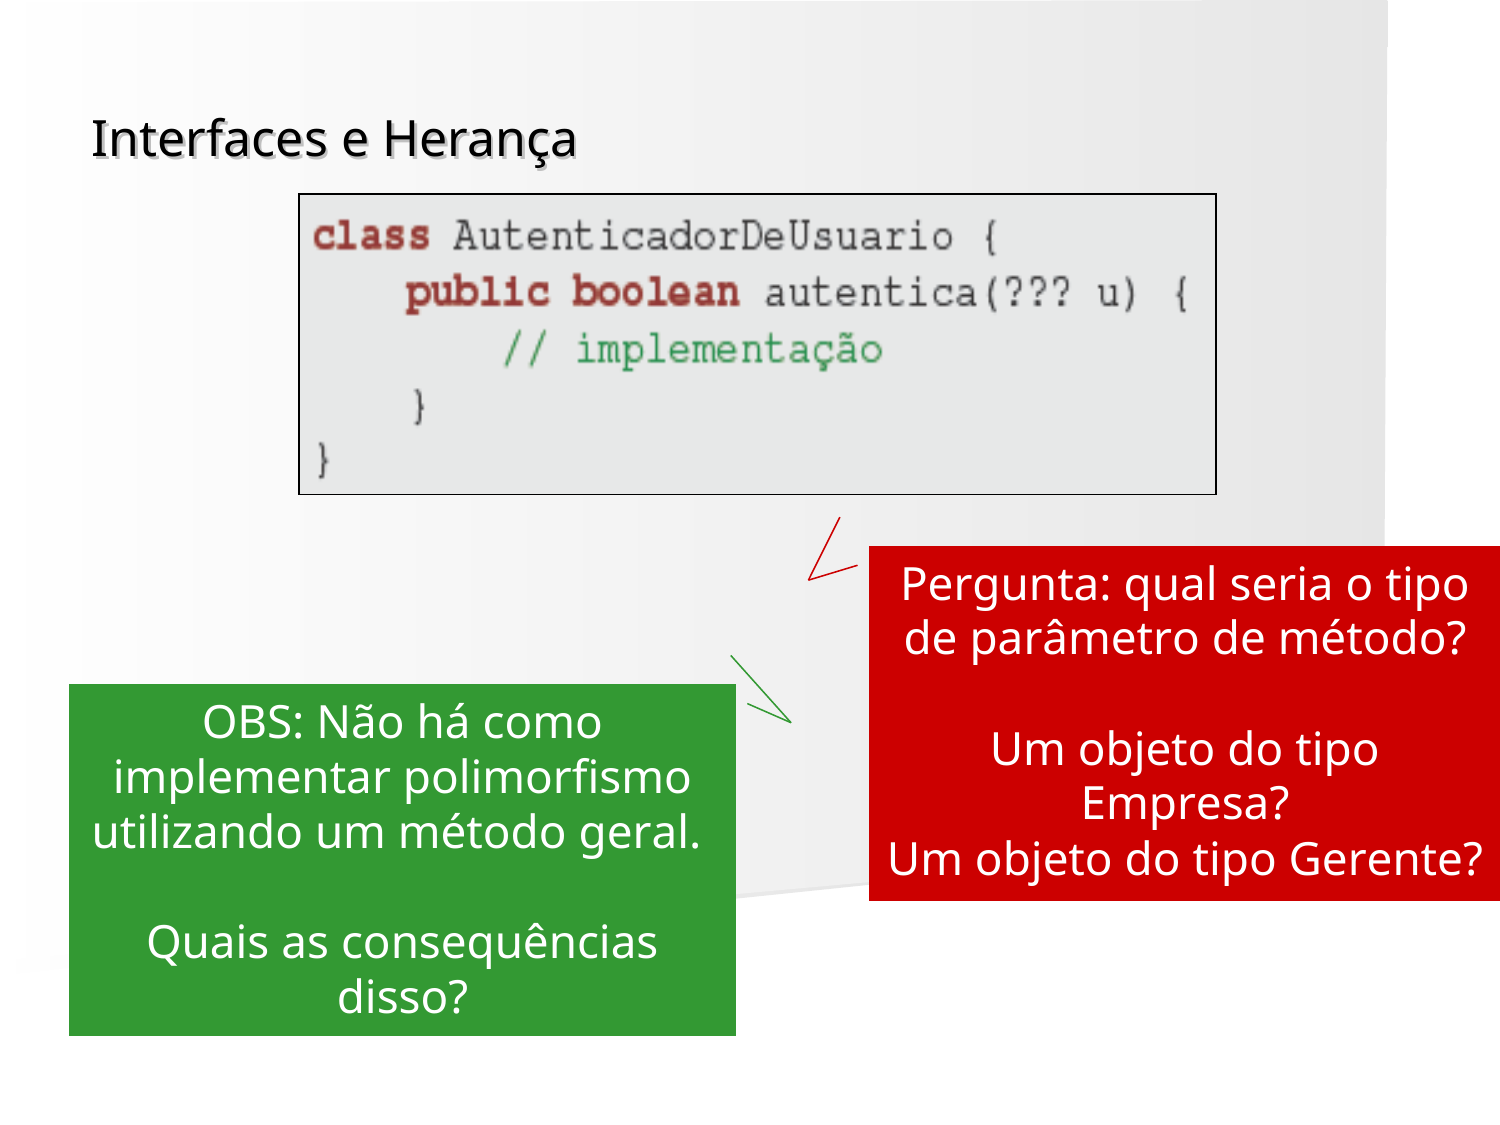

# Interfaces e Herança
Pergunta: qual seria o tipo de parâmetro de método?
Um objeto do tipo Empresa?
Um objeto do tipo Gerente?
OBS: Não há como implementar polimorfismo utilizando um método geral.
Quais as consequências disso?